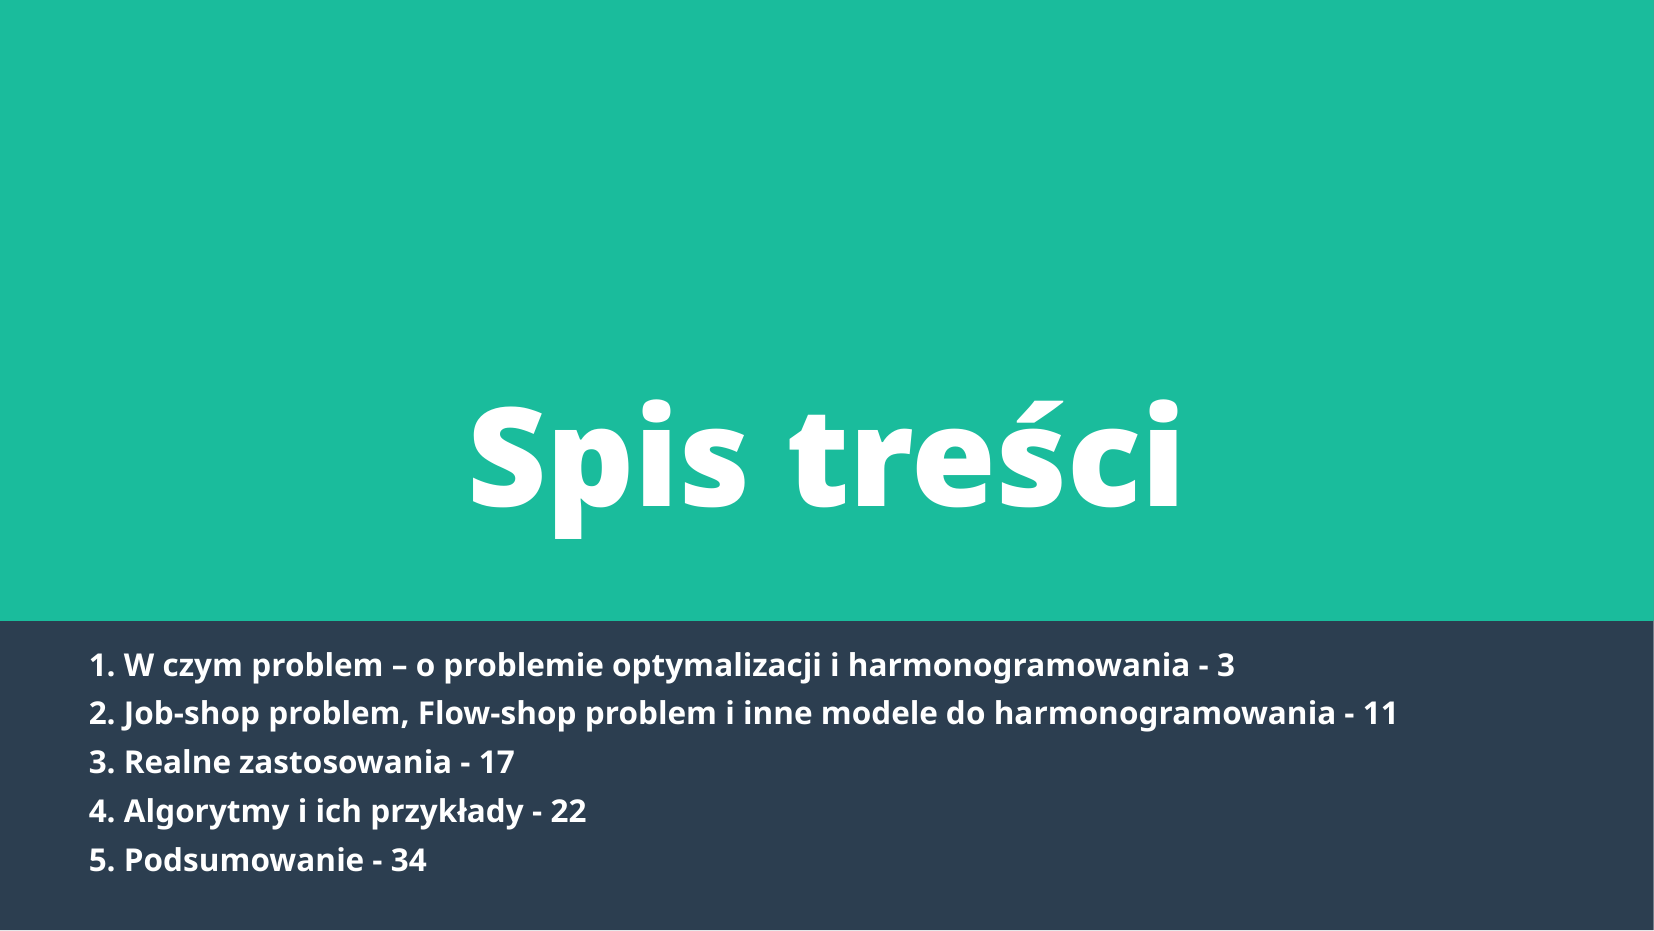

# Spis treści
1. W czym problem – o problemie optymalizacji i harmonogramowania - 3
2. Job-shop problem, Flow-shop problem i inne modele do harmonogramowania - 11
3. Realne zastosowania - 17
4. Algorytmy i ich przykłady - 22
5. Podsumowanie - 34